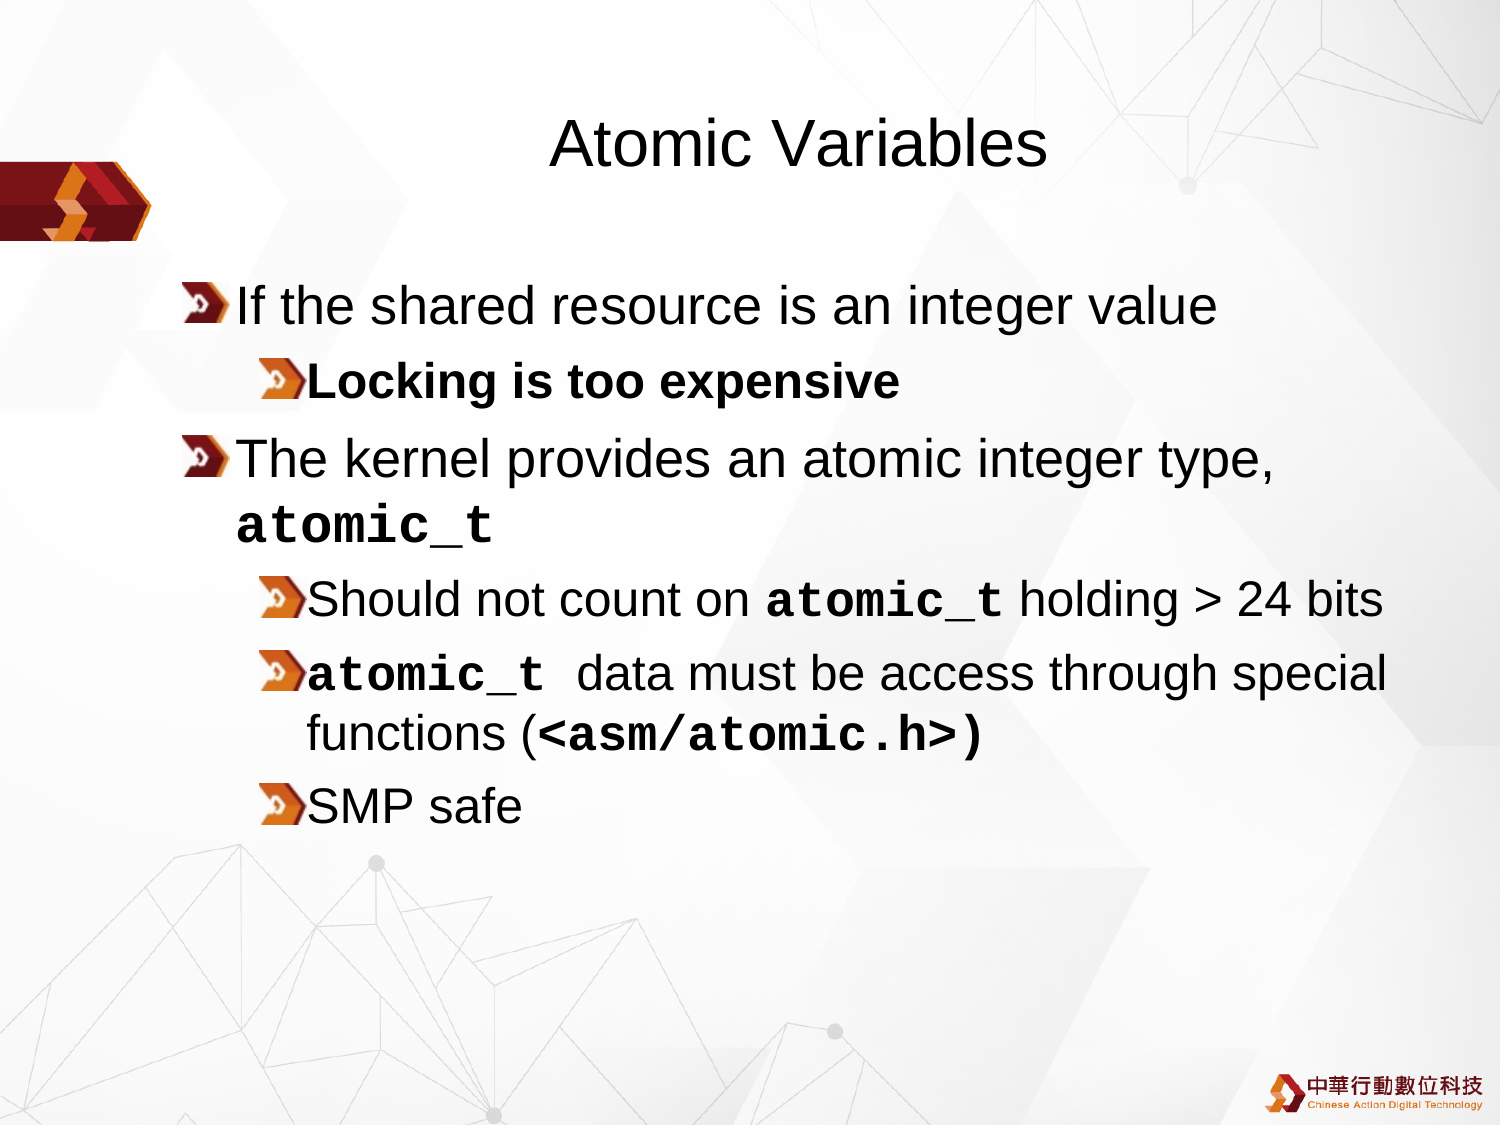

# Atomic Variables
If the shared resource is an integer value
Locking is too expensive
The kernel provides an atomic integer type, atomic_t
Should not count on atomic_t holding > 24 bits
atomic_t data must be access through special functions (<asm/atomic.h>)
SMP safe